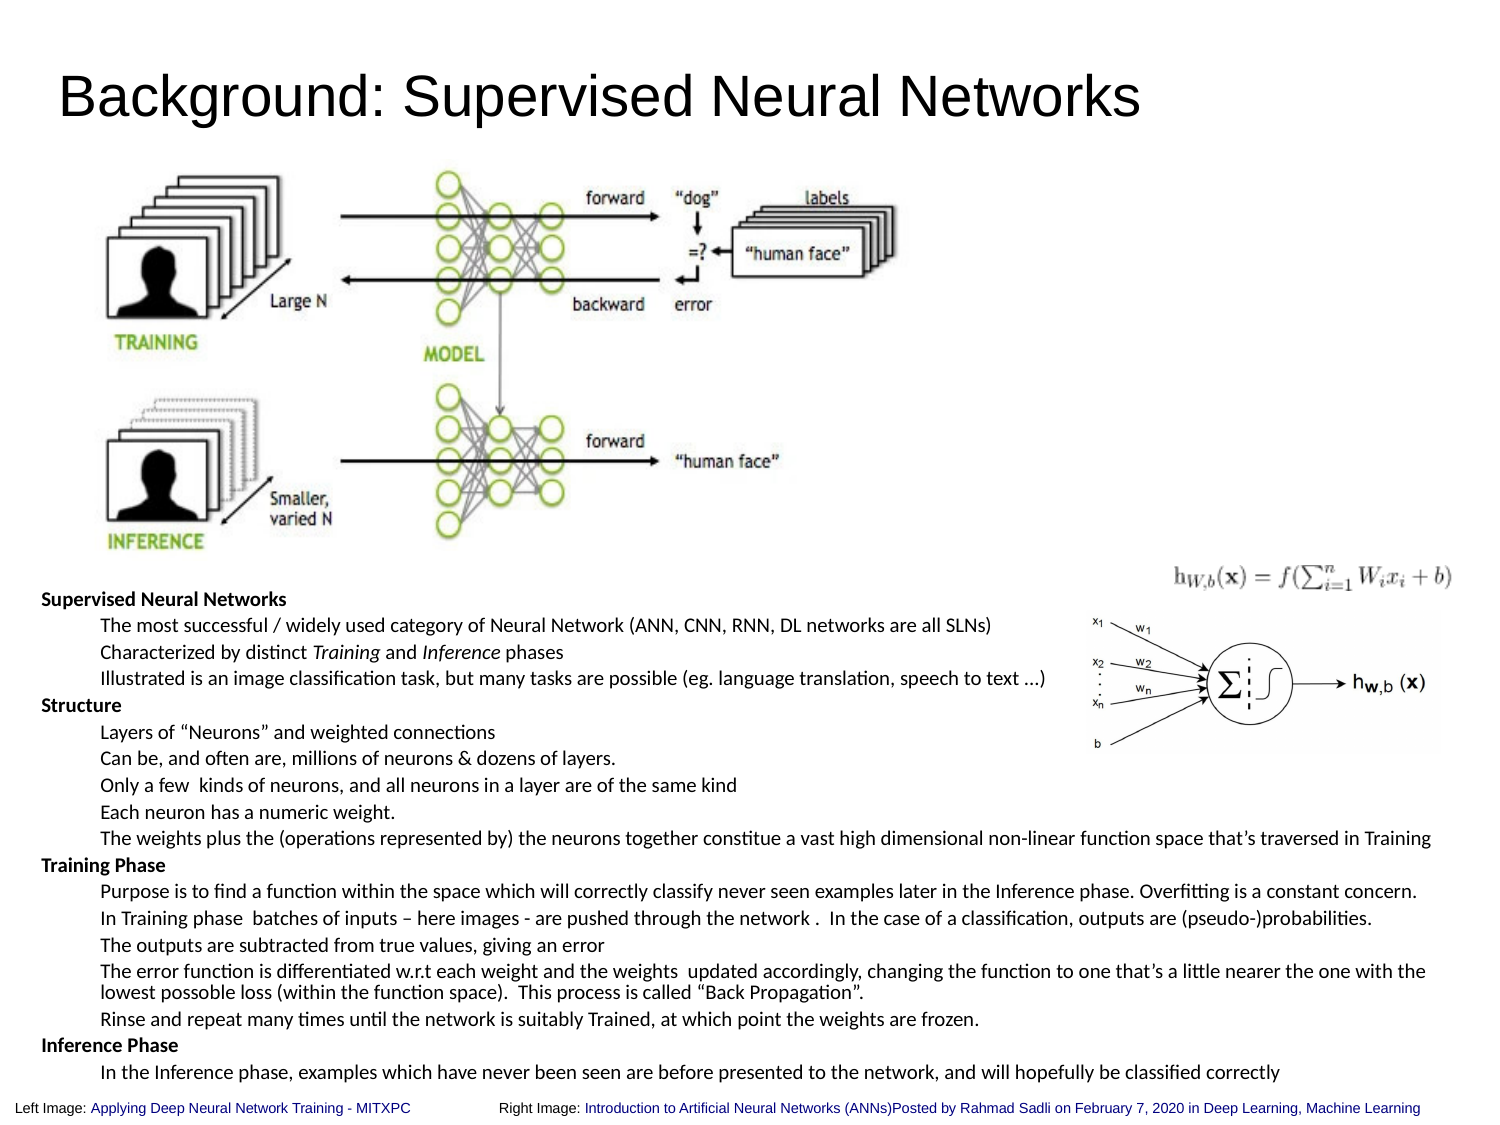

# Background: Supervised Neural Networks
Supervised Neural Networks
The most successful / widely used category of Neural Network (ANN, CNN, RNN, DL networks are all SLNs)
Characterized by distinct Training and Inference phases
Illustrated is an image classification task, but many tasks are possible (eg. language translation, speech to text ...)
Structure
Layers of “Neurons” and weighted connections
Can be, and often are, millions of neurons & dozens of layers.
Only a few kinds of neurons, and all neurons in a layer are of the same kind
Each neuron has a numeric weight.
The weights plus the (operations represented by) the neurons together constitue a vast high dimensional non-linear function space that’s traversed in Training
Training Phase
Purpose is to find a function within the space which will correctly classify never seen examples later in the Inference phase. Overfitting is a constant concern.
In Training phase batches of inputs – here images - are pushed through the network . In the case of a classification, outputs are (pseudo-)probabilities.
The outputs are subtracted from true values, giving an error
The error function is differentiated w.r.t each weight and the weights updated accordingly, changing the function to one that’s a little nearer the one with the lowest possoble loss (within the function space). This process is called “Back Propagation”.
Rinse and repeat many times until the network is suitably Trained, at which point the weights are frozen.
Inference Phase
In the Inference phase, examples which have never been seen are before presented to the network, and will hopefully be classified correctly
Left Image: Applying Deep Neural Network Training - MITXPC
Right Image: Introduction to Artiﬁcial Neural Networks (ANNs)Posted by Rahmad Sadli on February 7, 2020 in Deep Learning, Machine Learning